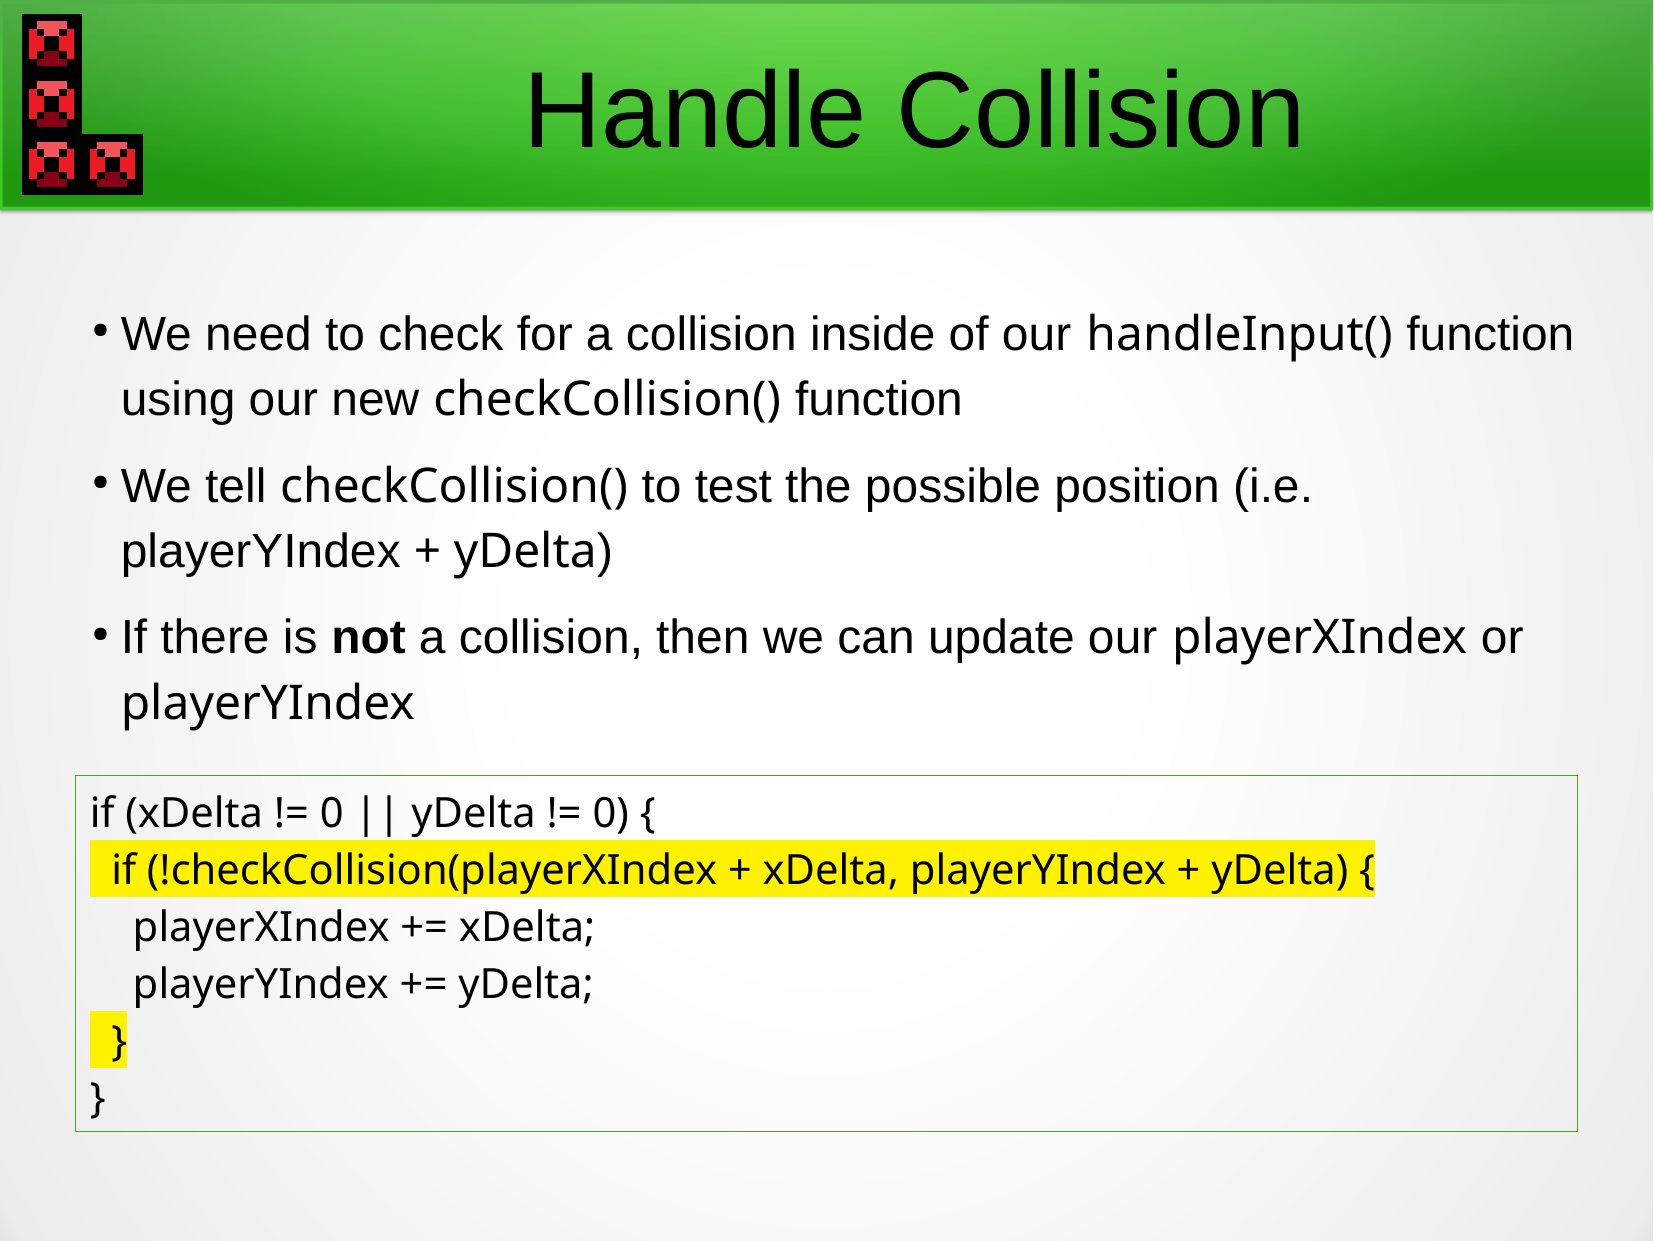

# Handle Collision
We need to check for a collision inside of our handleInput() function using our new checkCollision() function
We tell checkCollision() to test the possible position (i.e. playerYIndex + yDelta)
If there is not a collision, then we can update our playerXIndex or playerYIndex
if (xDelta != 0 || yDelta != 0) {
 if (!checkCollision(playerXIndex + xDelta, playerYIndex + yDelta) {
 playerXIndex += xDelta;
 playerYIndex += yDelta;
 }
}